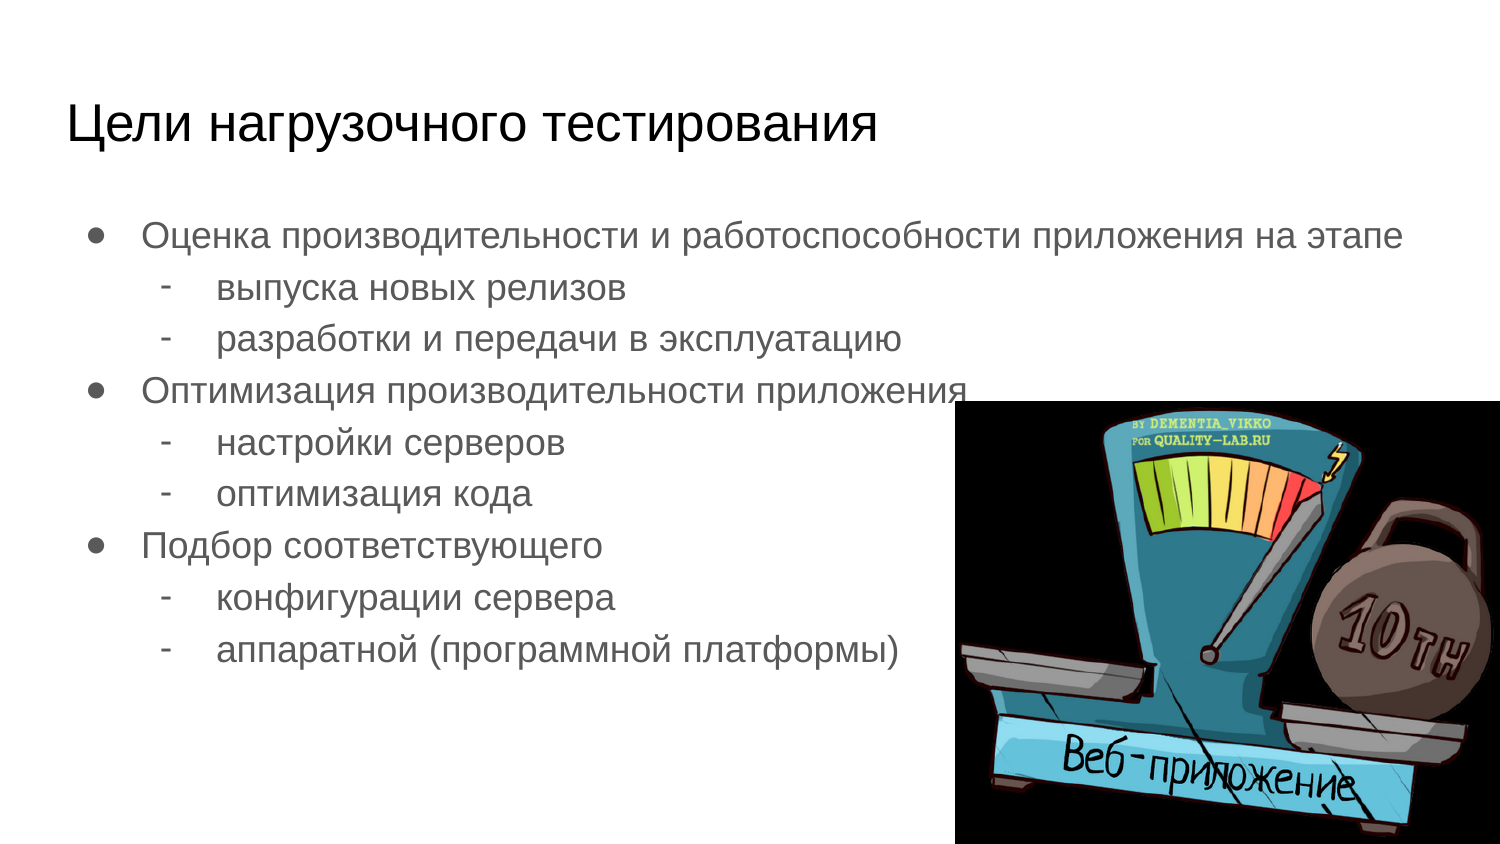

# Цели нагрузочного тестирования
Оценка производительности и работоспособности приложения на этапе
выпуска новых релизов
разработки и передачи в эксплуатацию
Оптимизация производительности приложения
настройки серверов
оптимизация кода
Подбор соответствующего
конфигурации сервера
аппаратной (программной платформы)